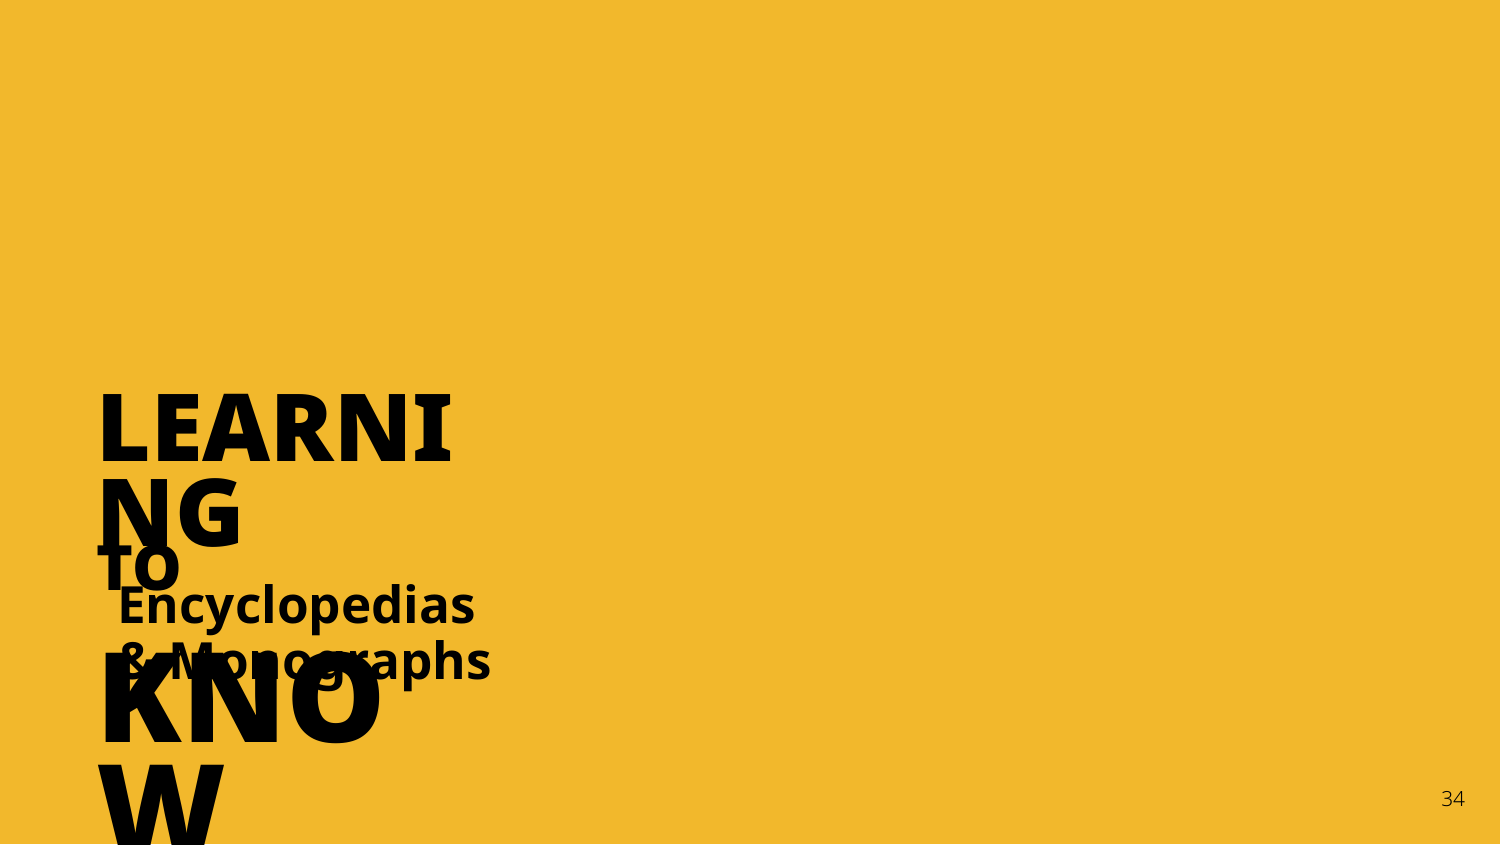

Learning
to KNOW
# Encyclopedias & Monographs